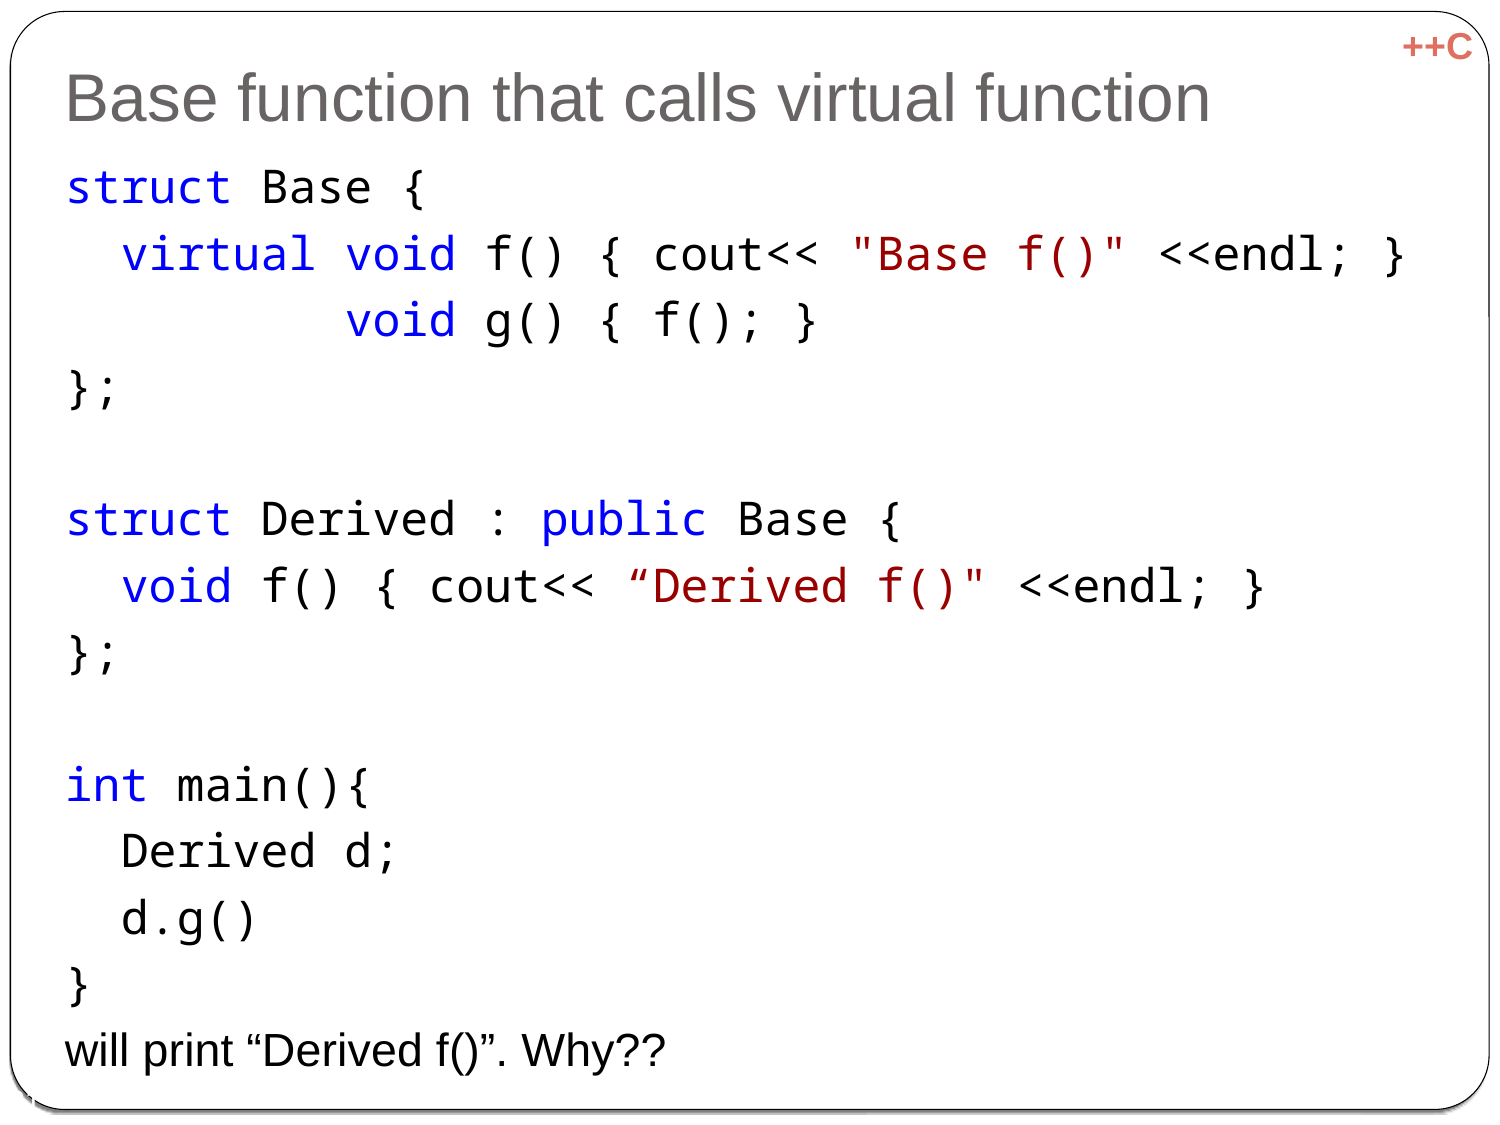

# Base function that calls virtual function
struct Base {
 virtual void f() { cout<< "Base f()" <<endl; }
 void g() { f(); }
};
struct Derived : public Base {
 void f() { cout<< “Derived f()" <<endl; }
};
int main(){
 Derived d;
 d.g()
}
will print “Derived f()”. Why??